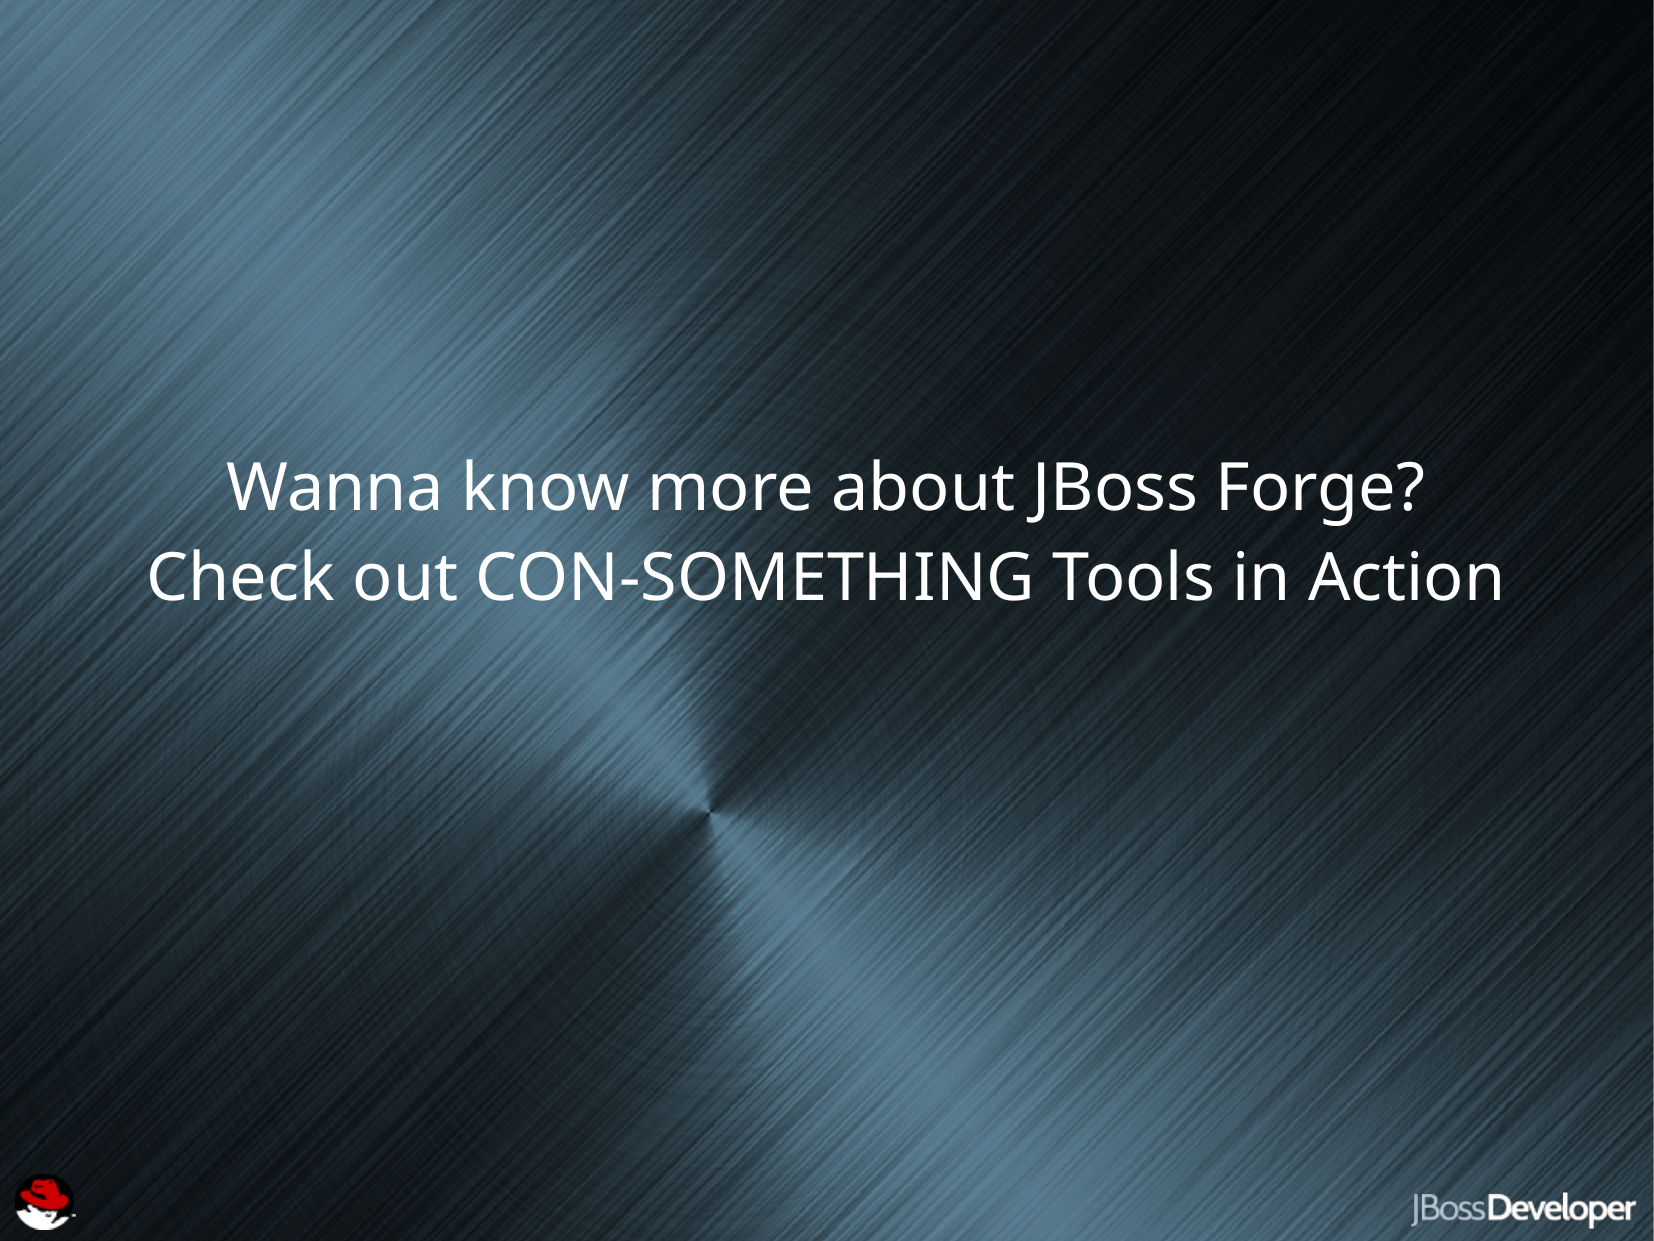

# Wanna know more about JBoss Forge?
Check out CON-SOMETHING Tools in Action